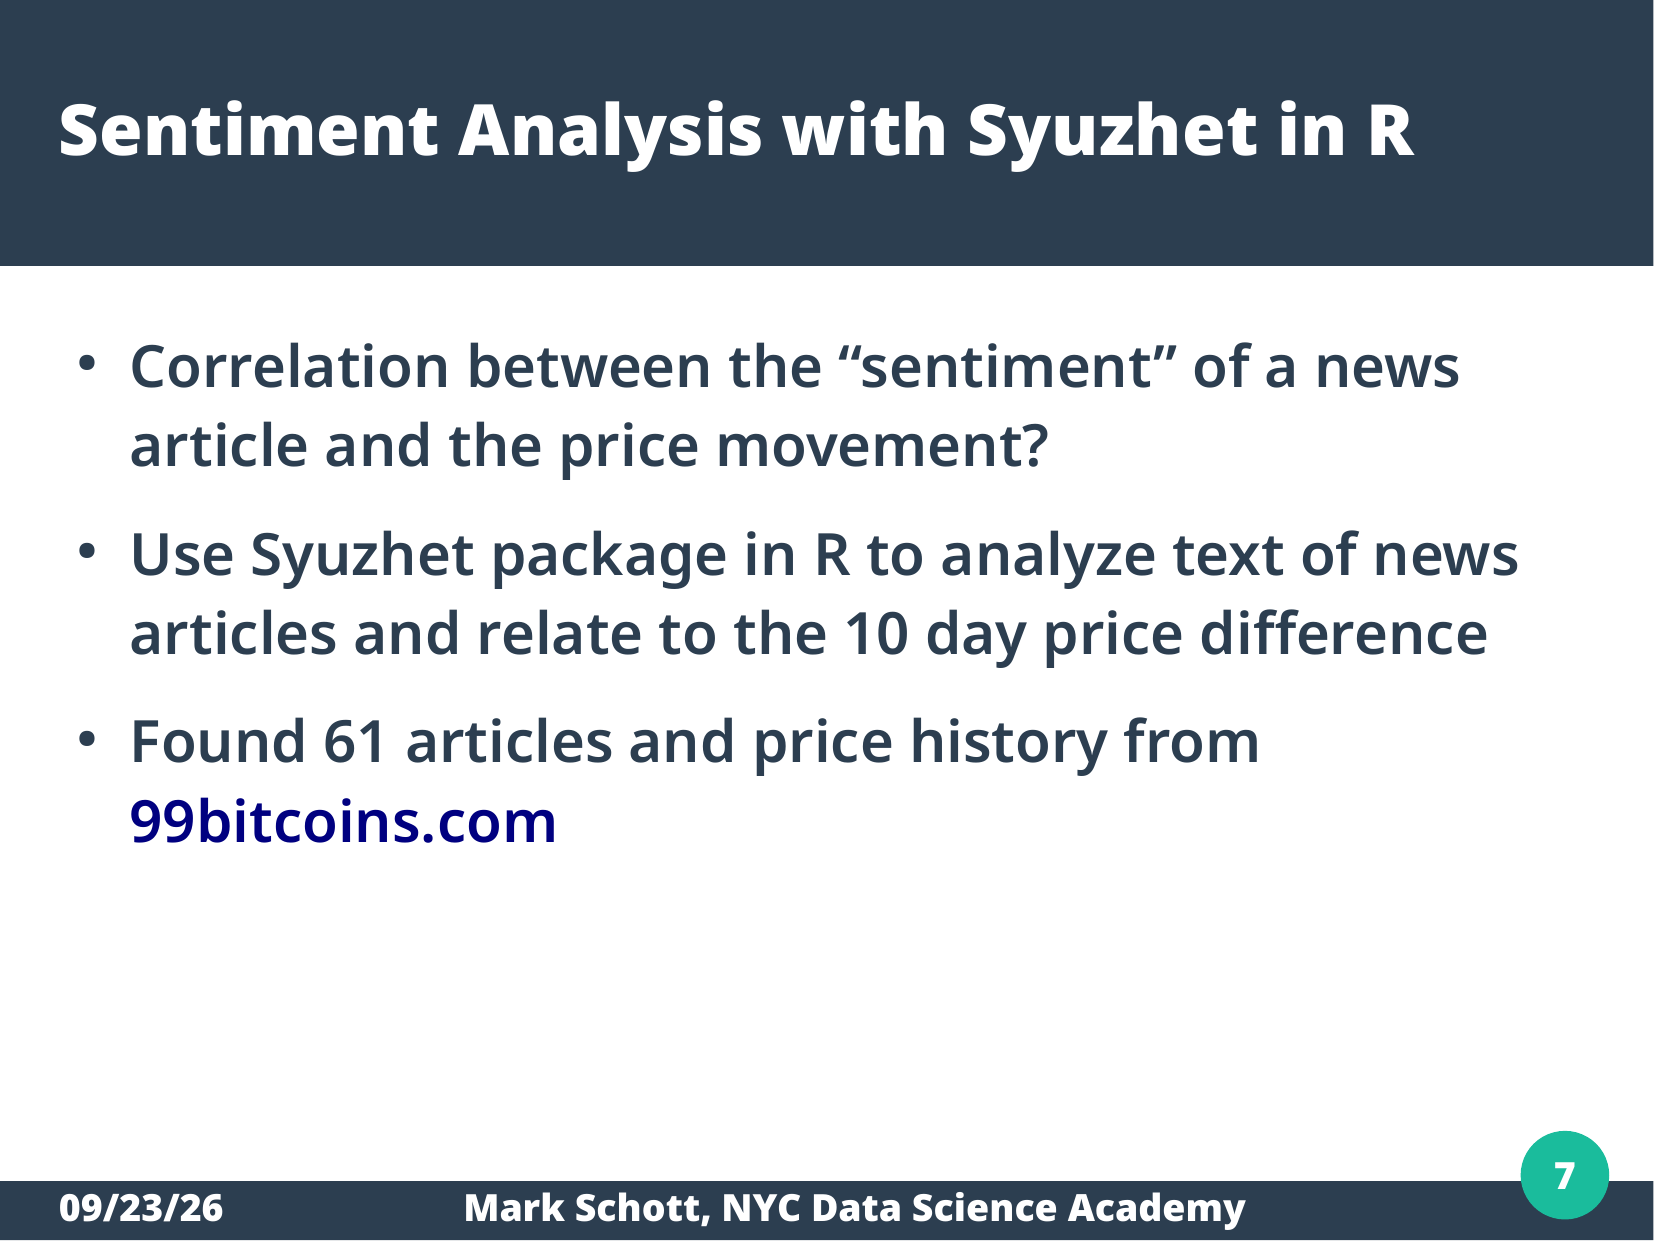

# Sentiment Analysis with Syuzhet in R
Correlation between the “sentiment” of a news article and the price movement?
Use Syuzhet package in R to analyze text of news articles and relate to the 10 day price difference
Found 61 articles and price history from 99bitcoins.com
7
Mark Schott, NYC Data Science Academy